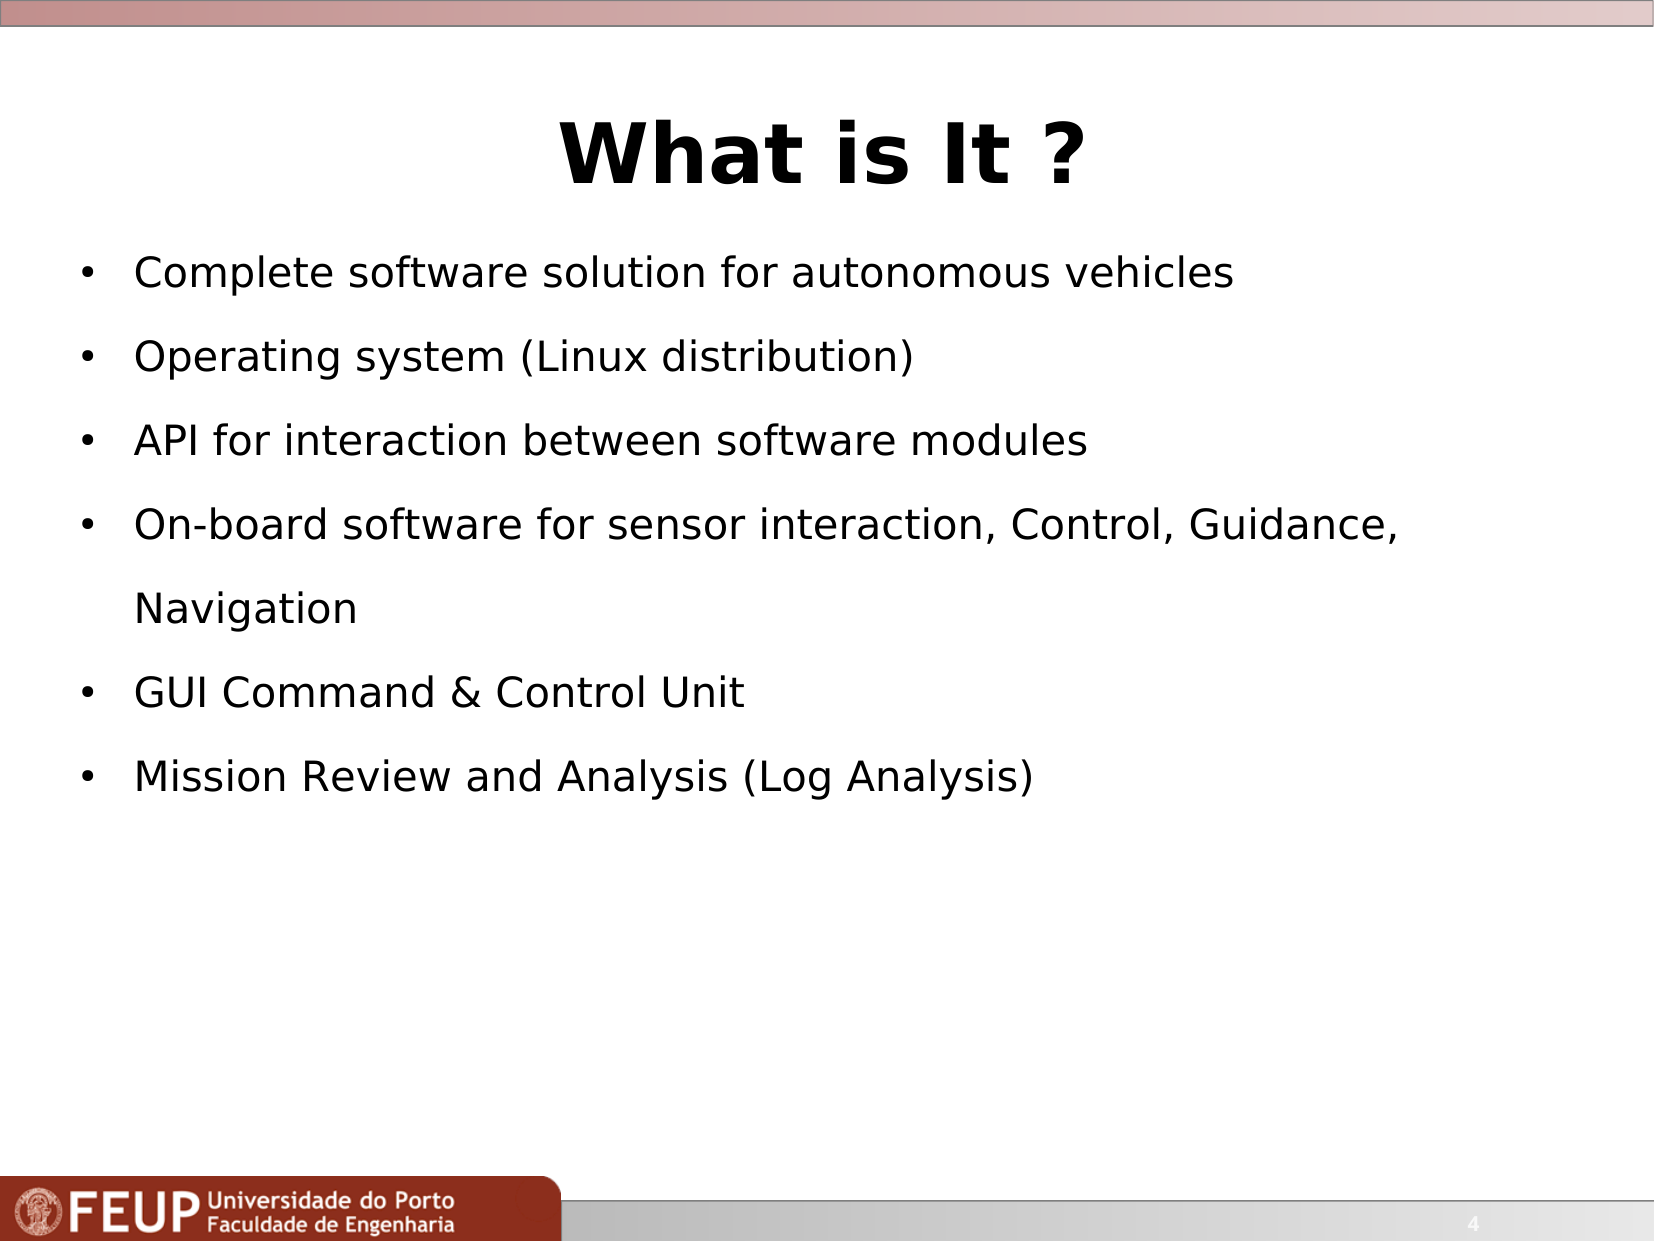

# What is It ?
Complete software solution for autonomous vehicles
Operating system (Linux distribution)
API for interaction between software modules
On-board software for sensor interaction, Control, Guidance, Navigation
GUI Command & Control Unit
Mission Review and Analysis (Log Analysis)